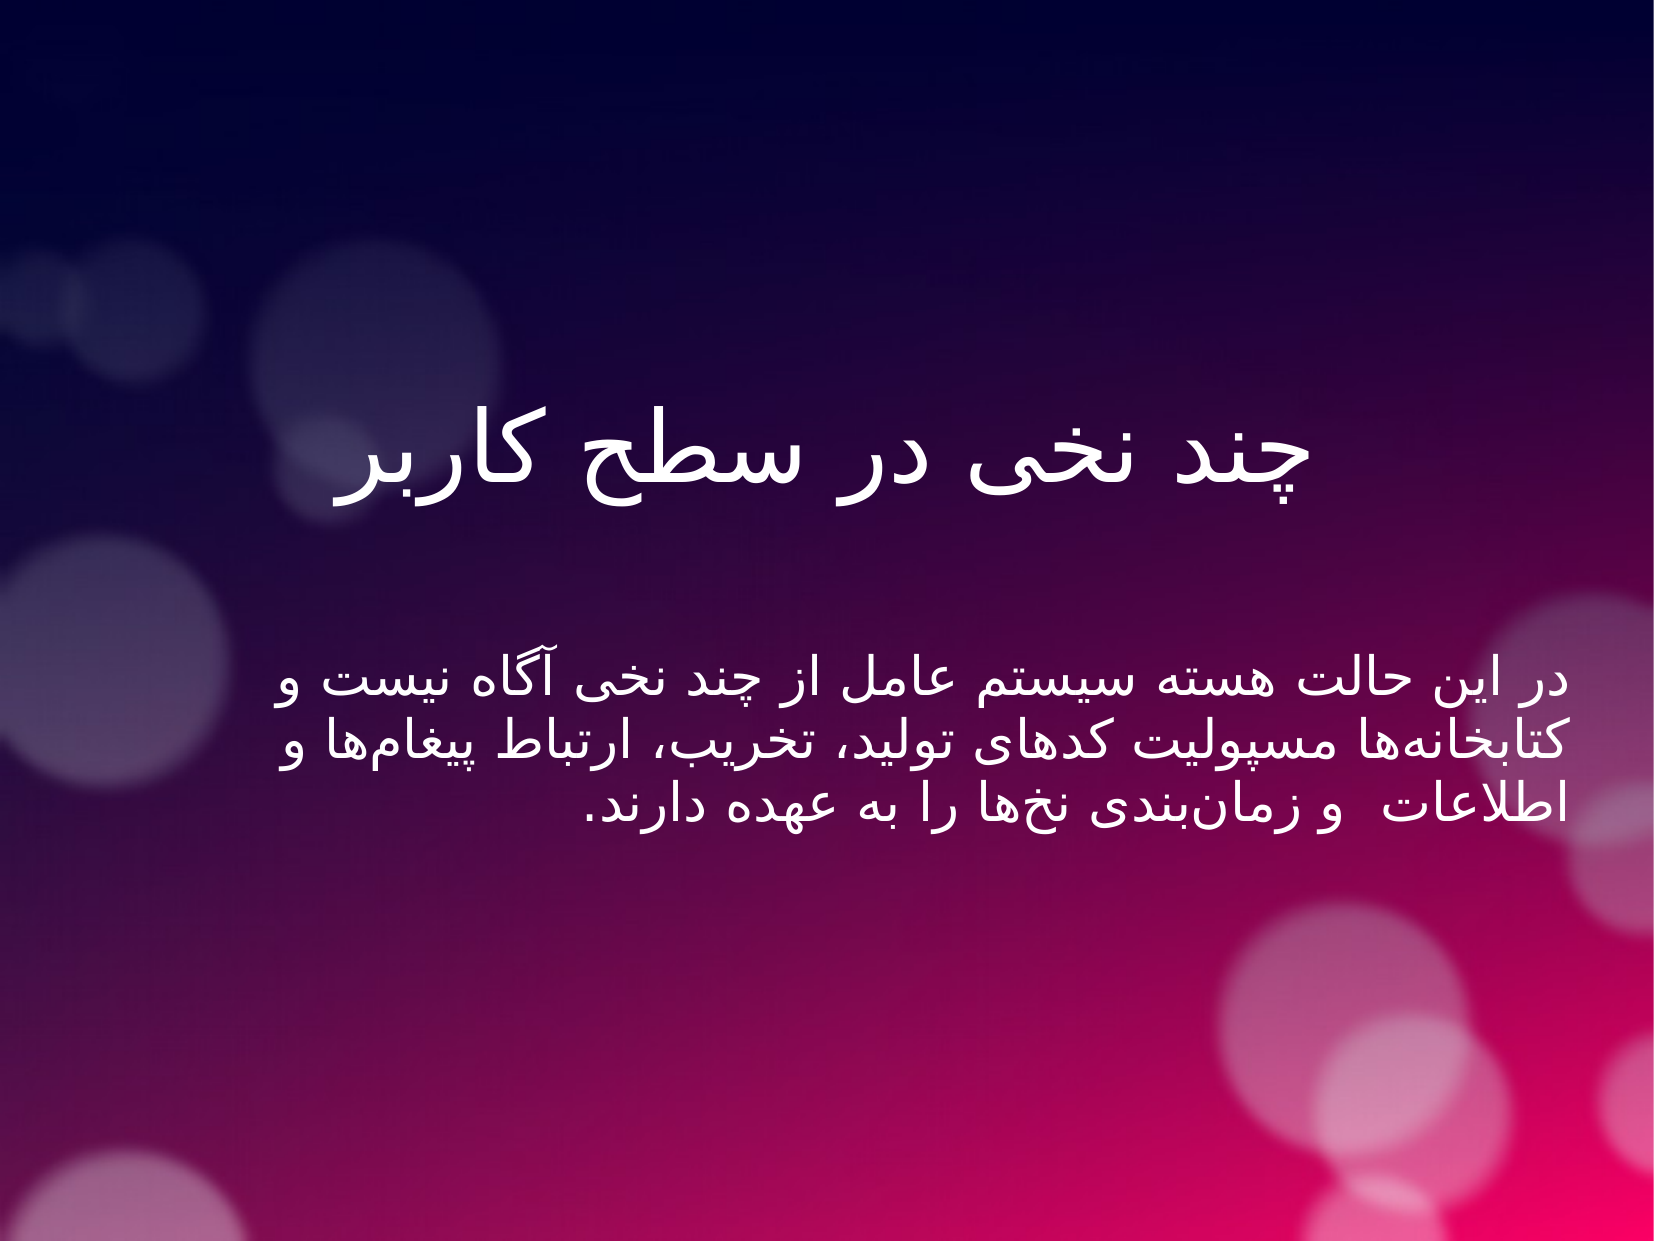

# چند نخی در سطح کاربر
در این حالت هسته سیستم عامل از چند نخی آگاه نیست و کتابخانه‌ها مسپولیت کدهای تولید، تخریب، ارتباط پیغام‌ها و اطلاعات و زمان‌بندی نخ‌ها را به عهده دارند.